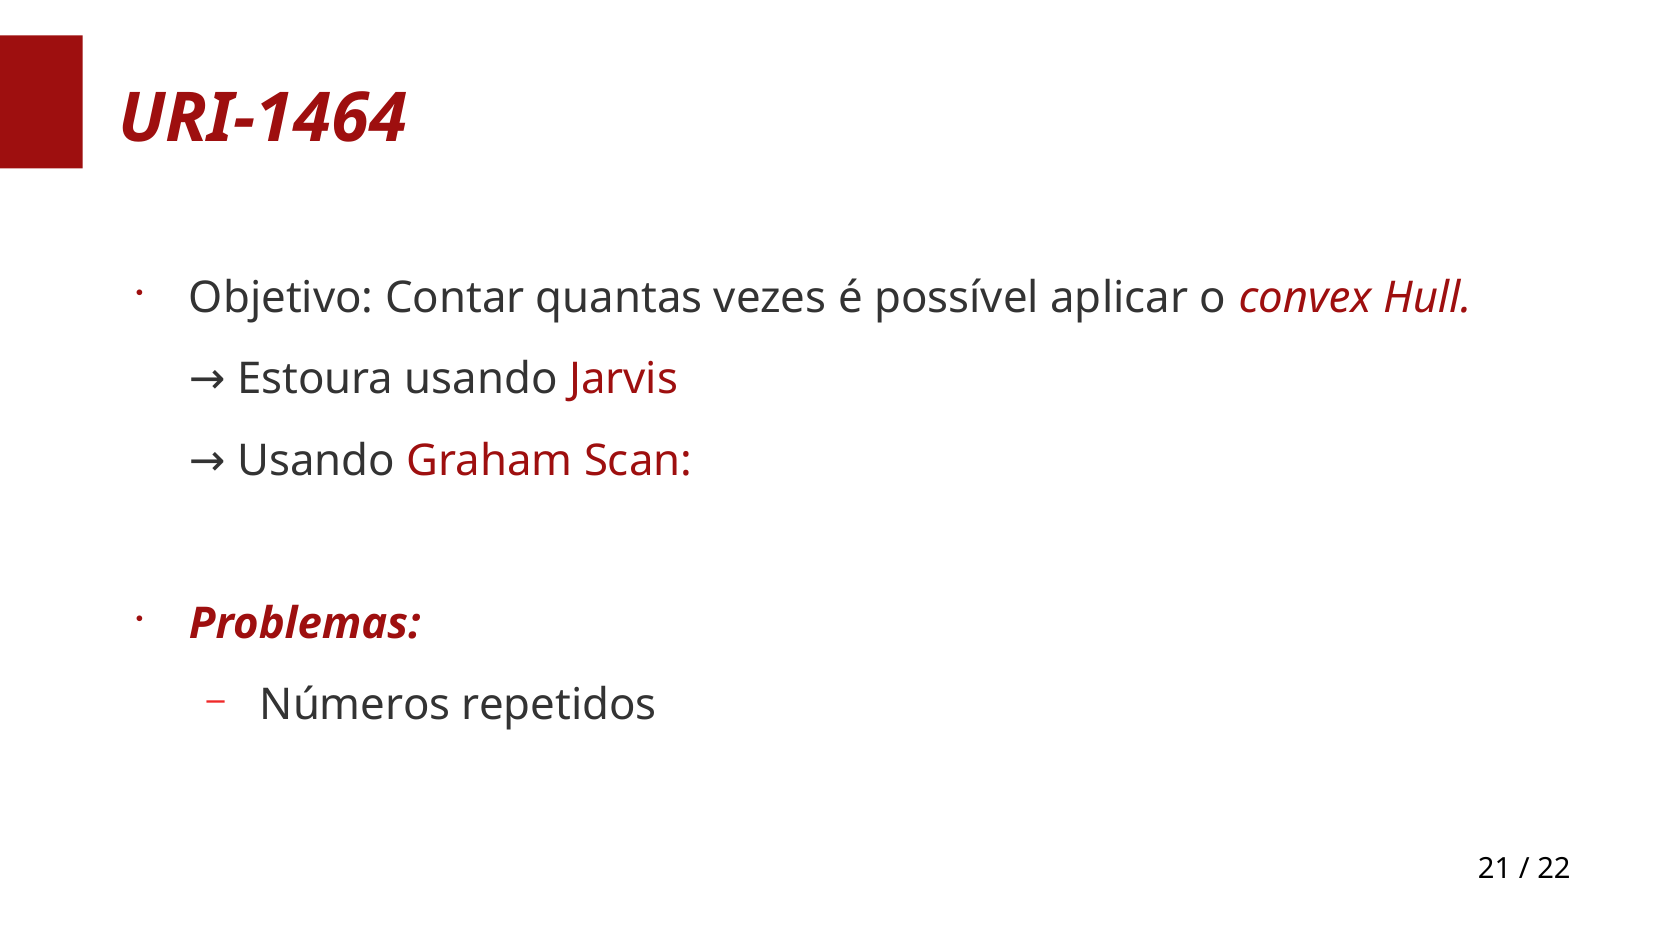

# URI-1464
Objetivo: Contar quantas vezes é possível aplicar o convex Hull.
→ Estoura usando Jarvis
→ Usando Graham Scan:
Problemas:
Números repetidos
21